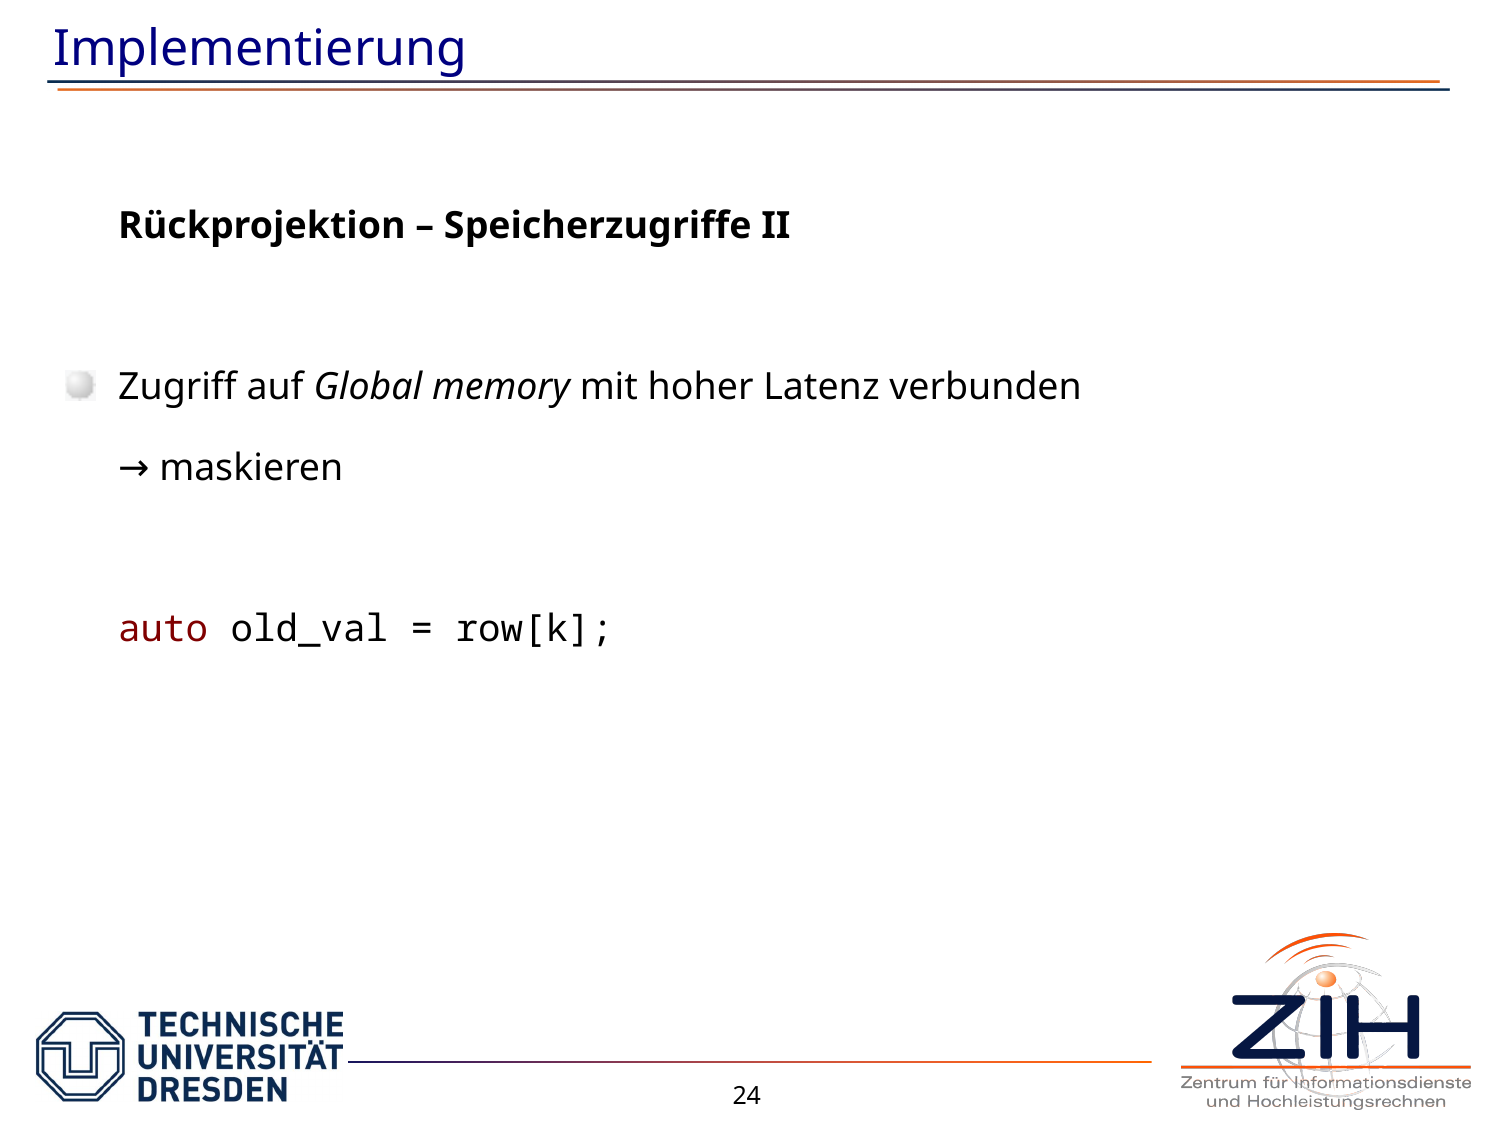

# Implementierung
Rückprojektion – Speicherzugriffe II
Zugriff auf Global memory mit hoher Latenz verbunden
→ maskieren
auto old_val = row[k];
24